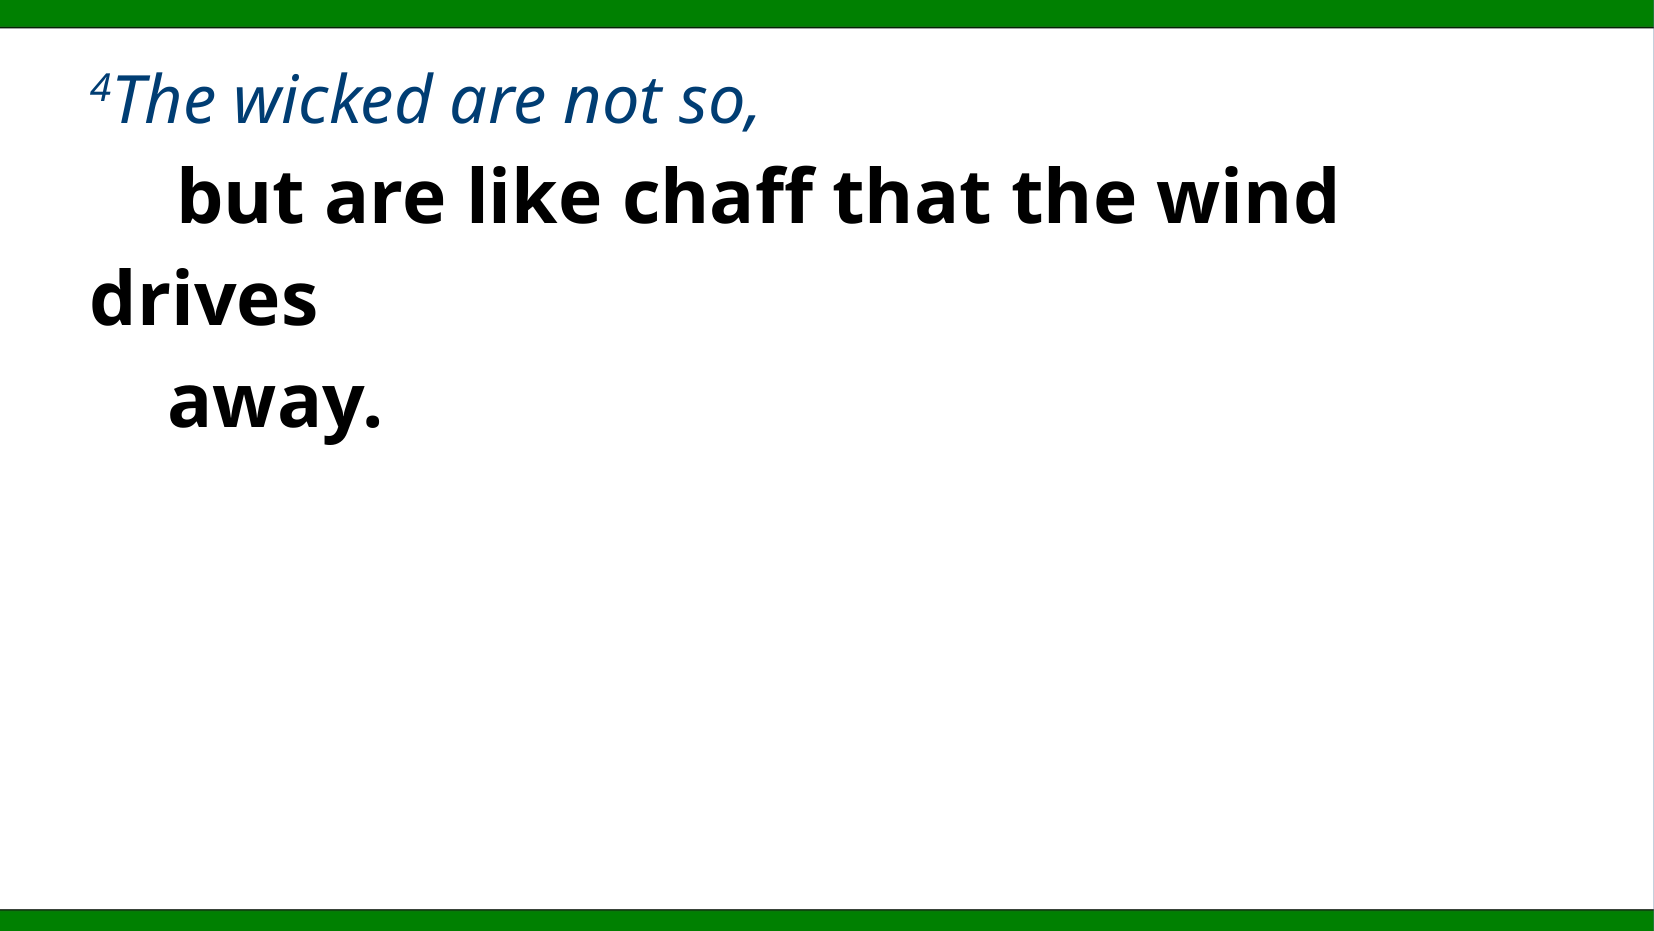

4The wicked are not so,
 but are like chaff that the wind drives
 away.